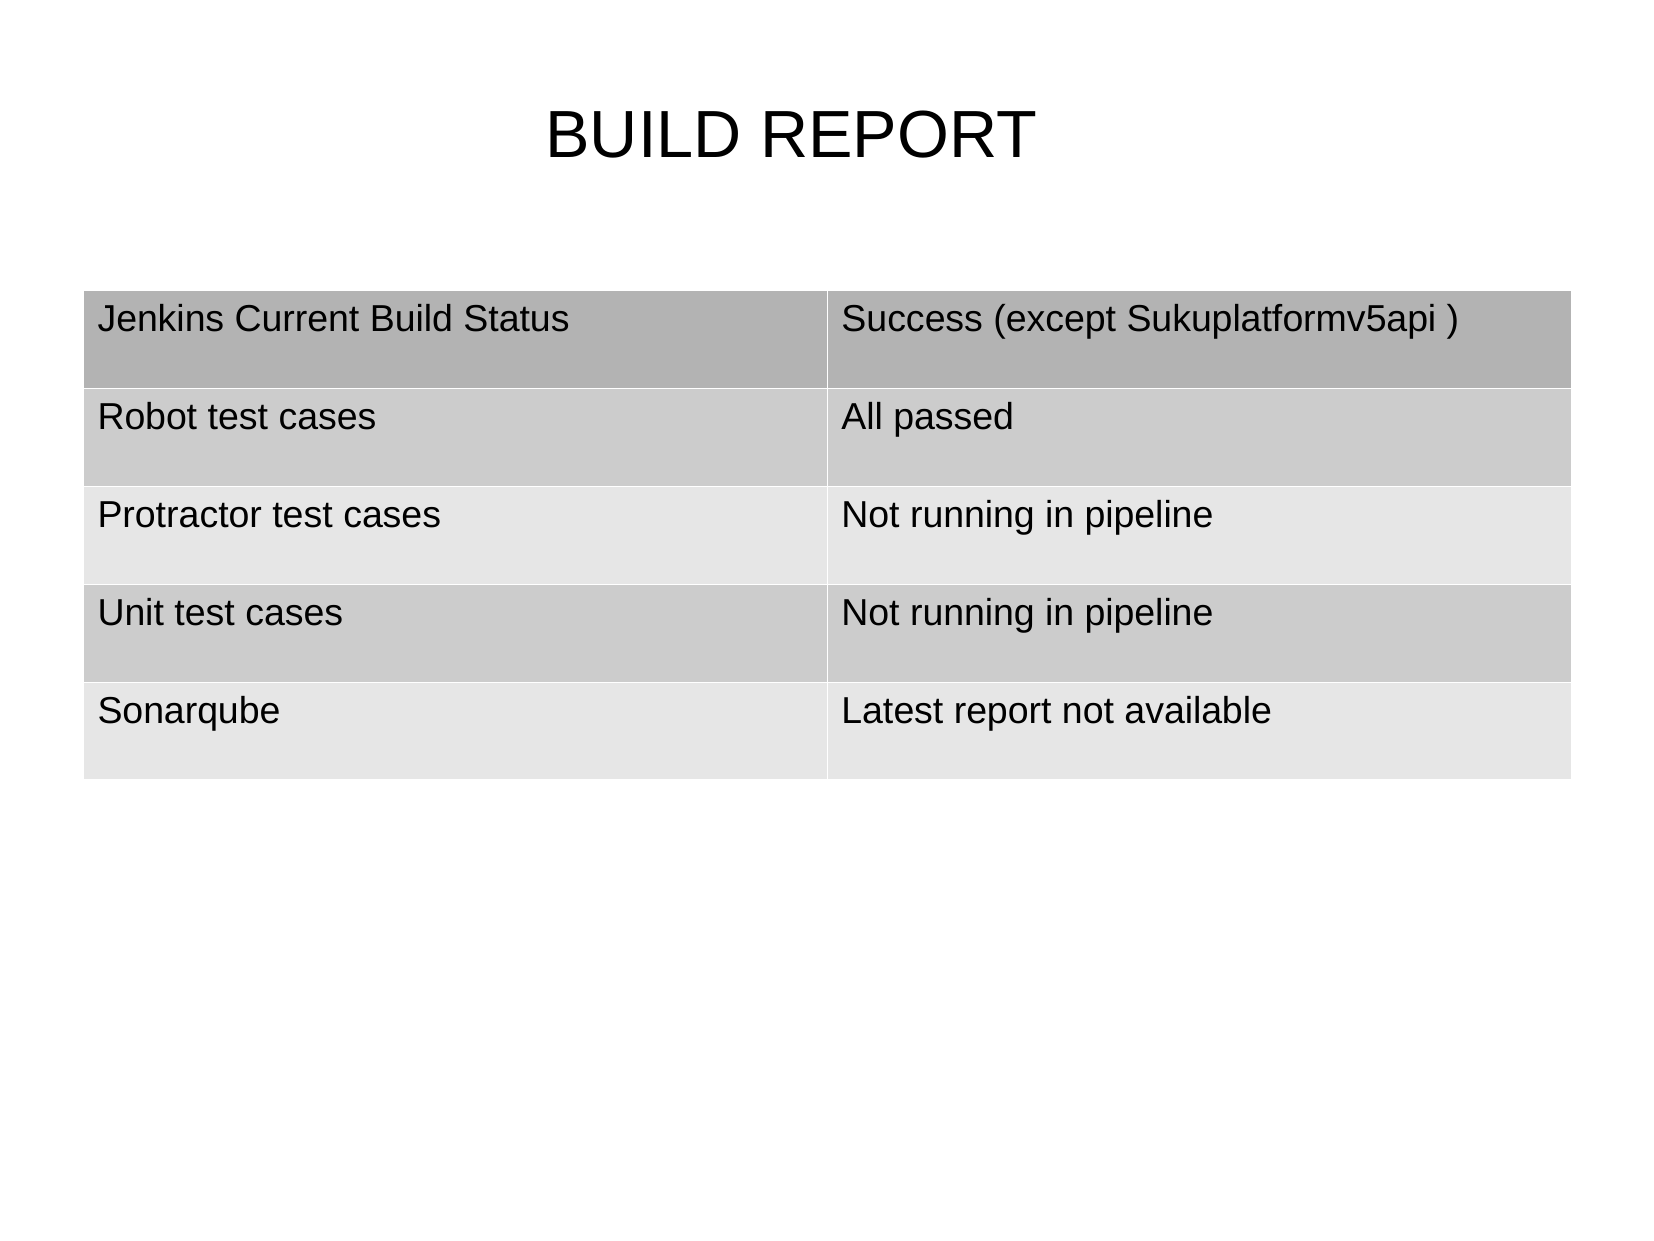

# BUILD REPORT
| Jenkins Current Build Status | Success (except Sukuplatformv5api ) |
| --- | --- |
| Robot test cases | All passed |
| Protractor test cases | Not running in pipeline |
| Unit test cases | Not running in pipeline |
| Sonarqube | Latest report not available |